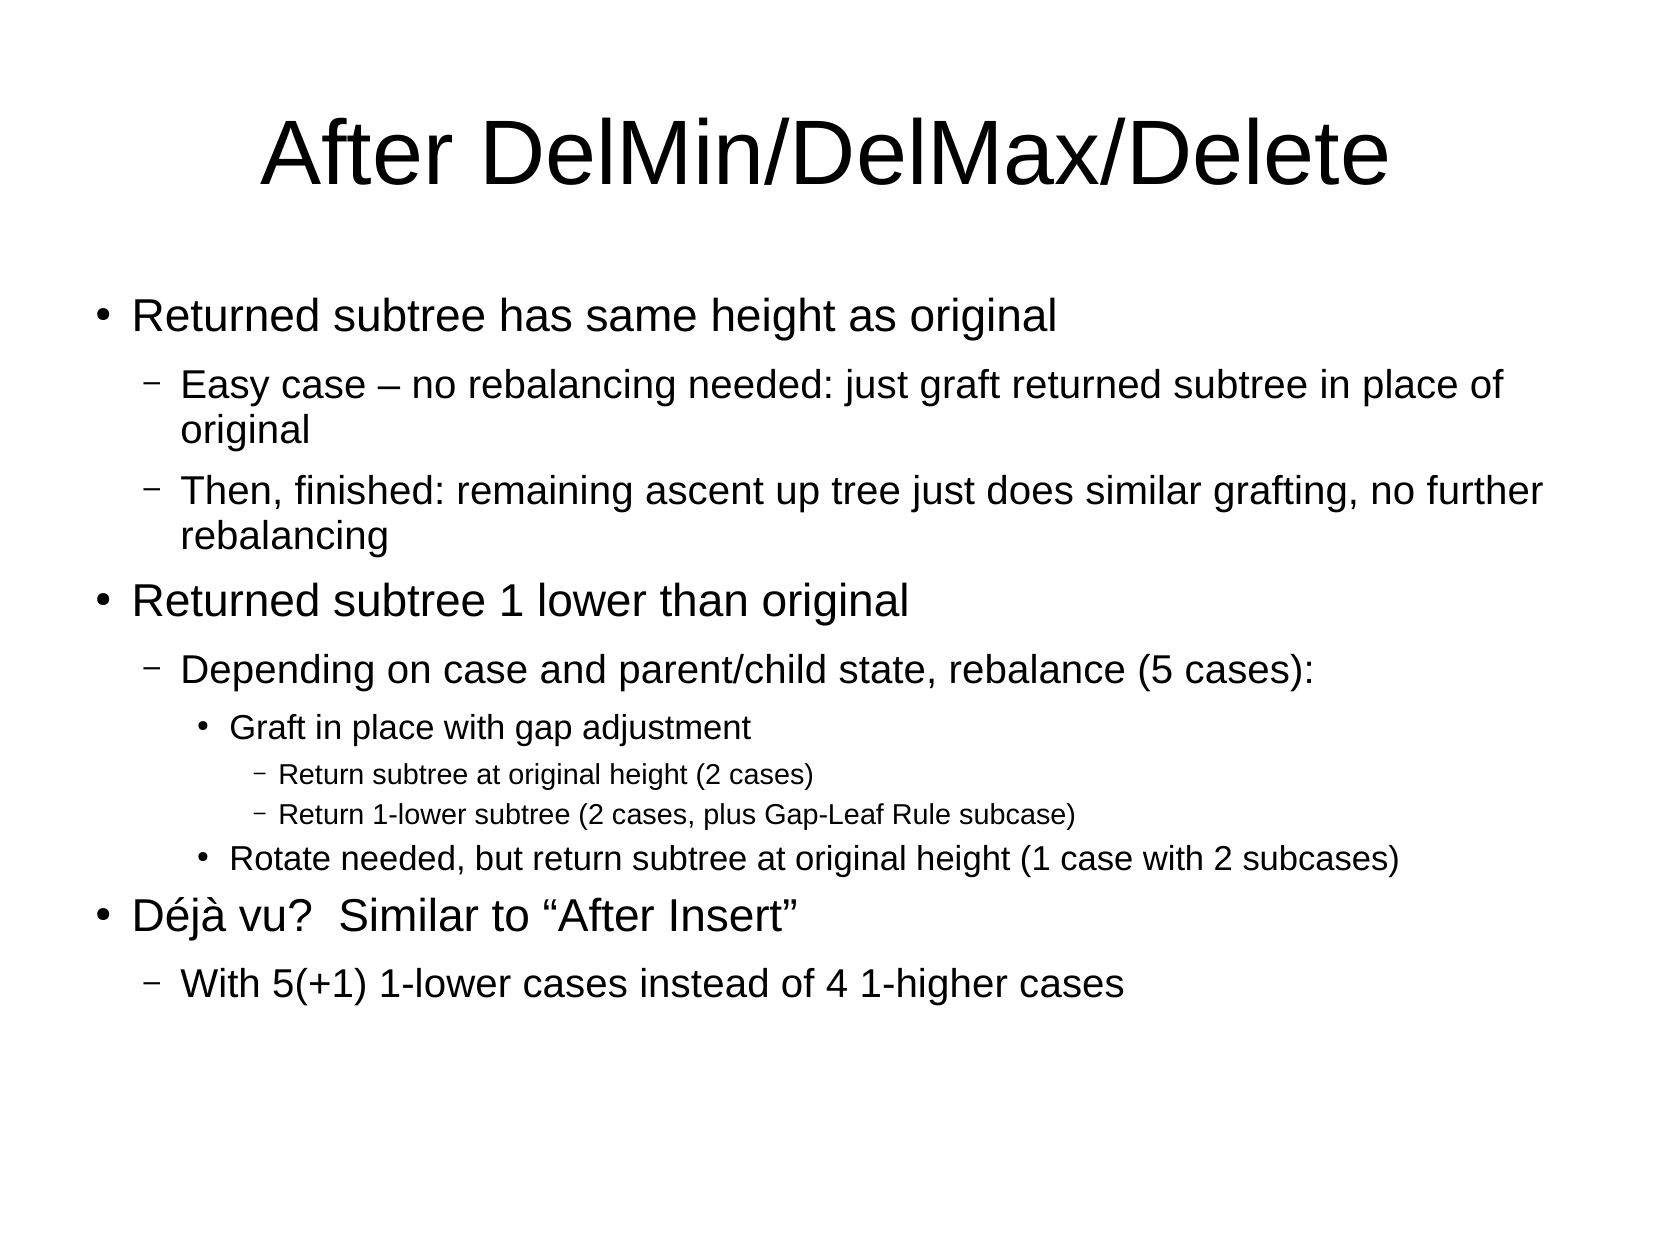

# After DelMin/DelMax/Delete
Returned subtree has same height as original
Easy case – no rebalancing needed: just graft returned subtree in place of original
Then, finished: remaining ascent up tree just does similar grafting, no further rebalancing
Returned subtree 1 lower than original
Depending on case and parent/child state, rebalance (5 cases):
Graft in place with gap adjustment
Return subtree at original height (2 cases)
Return 1-lower subtree (2 cases, plus Gap-Leaf Rule subcase)
Rotate needed, but return subtree at original height (1 case with 2 subcases)
Déjà vu? Similar to “After Insert”
With 5(+1) 1-lower cases instead of 4 1-higher cases